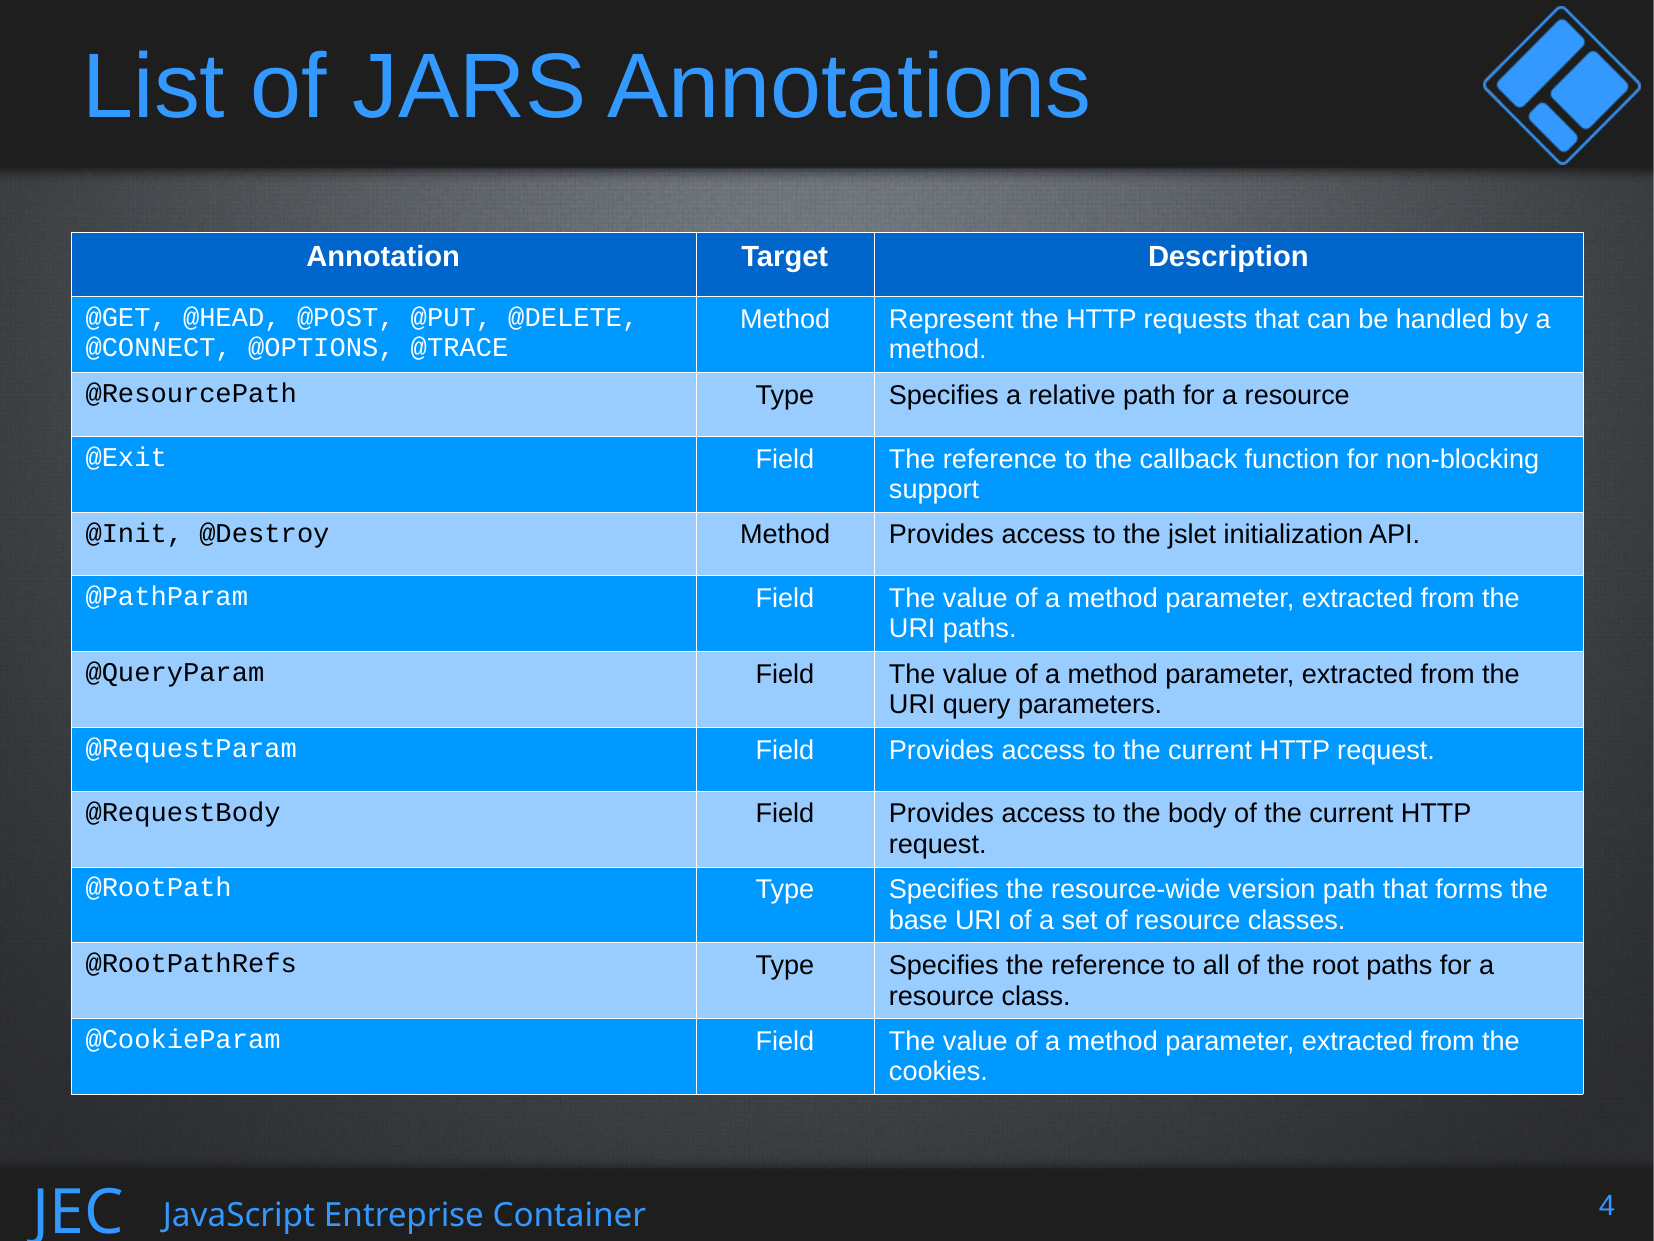

# List of JARS Annotations
| Annotation | Target | Description |
| --- | --- | --- |
| @GET, @HEAD, @POST, @PUT, @DELETE, @CONNECT, @OPTIONS, @TRACE | Method | Represent the HTTP requests that can be handled by a method. |
| @ResourcePath | Type | Specifies a relative path for a resource |
| @Exit | Field | The reference to the callback function for non-blocking support |
| @Init, @Destroy | Method | Provides access to the jslet initialization API. |
| @PathParam | Field | The value of a method parameter, extracted from the URI paths. |
| @QueryParam | Field | The value of a method parameter, extracted from the URI query parameters. |
| @RequestParam | Field | Provides access to the current HTTP request. |
| @RequestBody | Field | Provides access to the body of the current HTTP request. |
| @RootPath | Type | Specifies the resource-wide version path that forms the base URI of a set of resource classes. |
| @RootPathRefs | Type | Specifies the reference to all of the root paths for a resource class. |
| @CookieParam | Field | The value of a method parameter, extracted from the cookies. |
JEC
4
JavaScript Entreprise Container